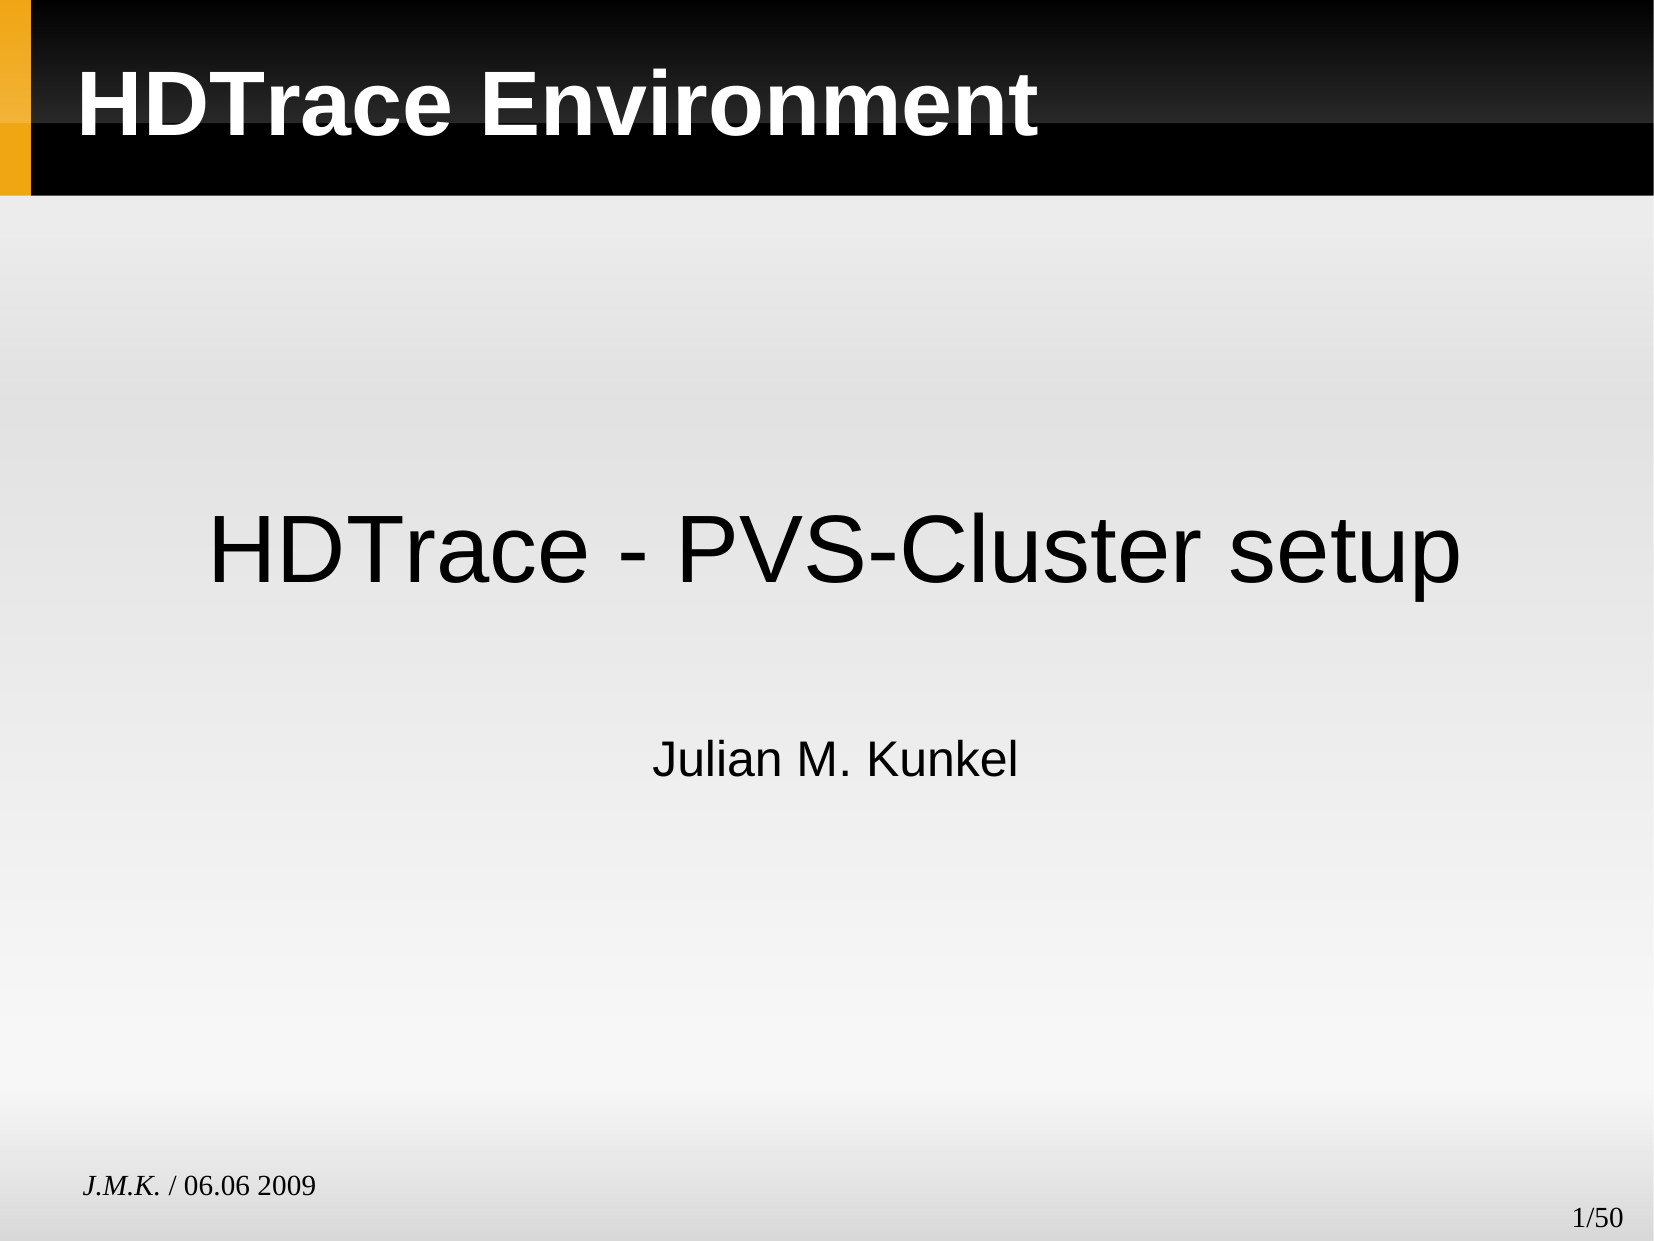

# HDTrace Environment
HDTrace - PVS-Cluster setup
Julian M. Kunkel